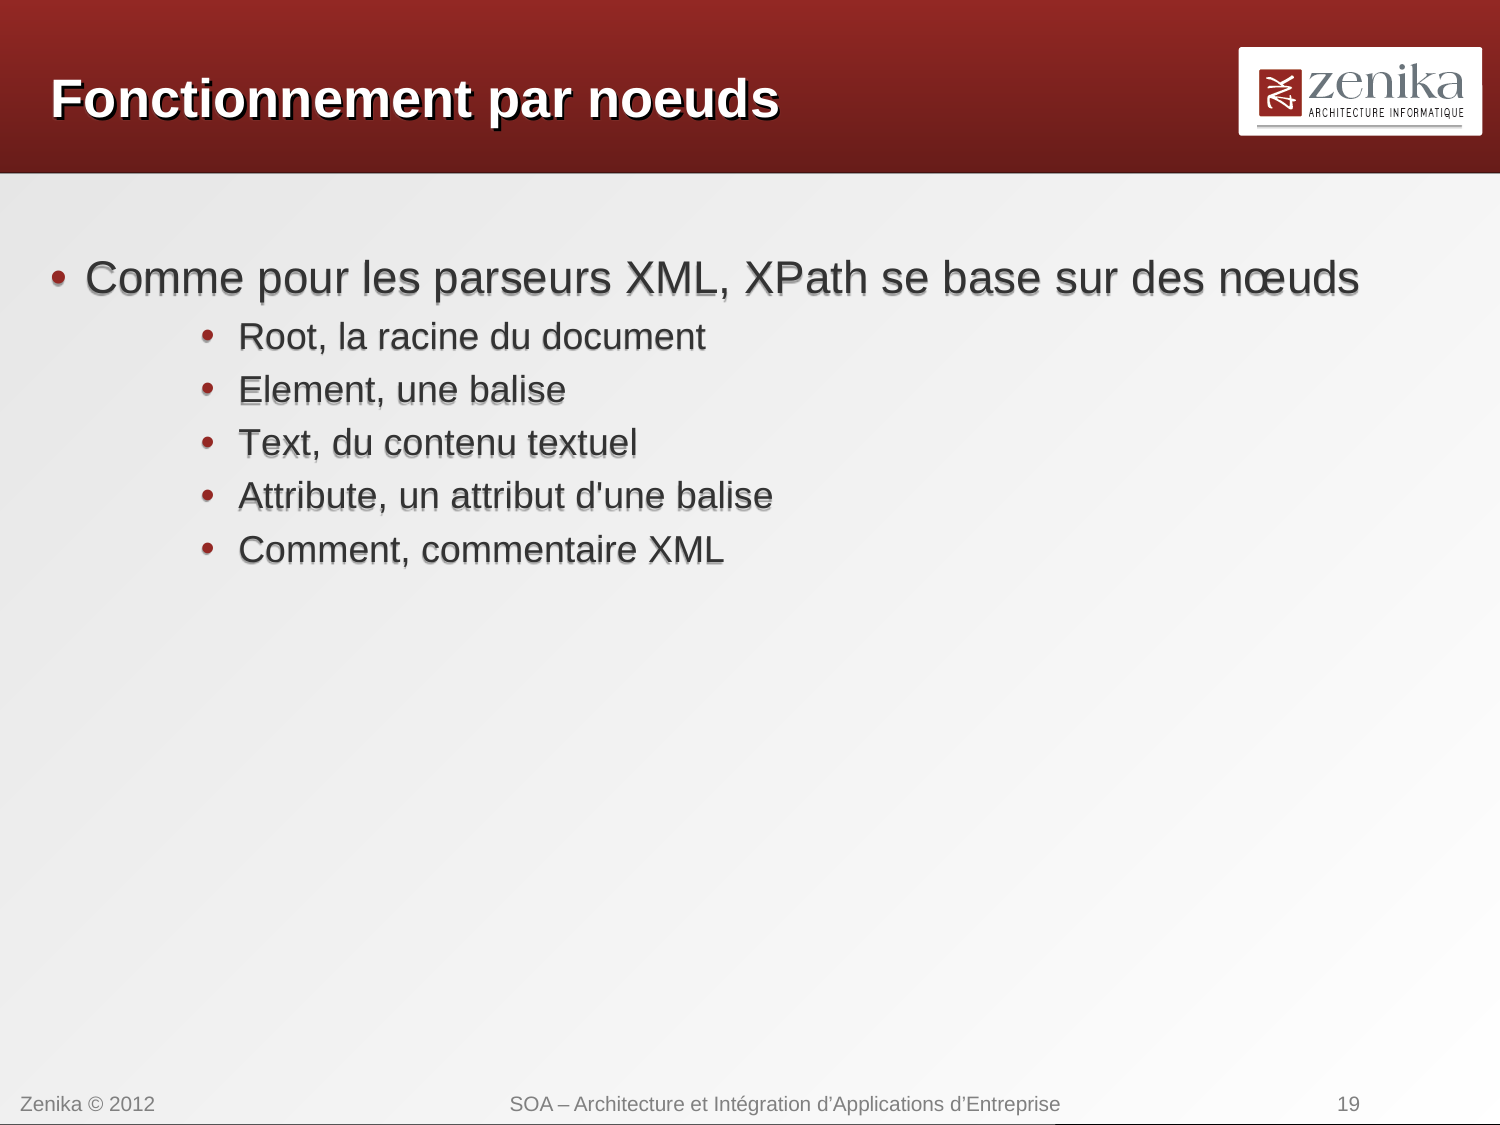

# Fonctionnement par noeuds
Comme pour les parseurs XML, XPath se base sur des nœuds
Root, la racine du document
Element, une balise
Text, du contenu textuel
Attribute, un attribut d'une balise
Comment, commentaire XML